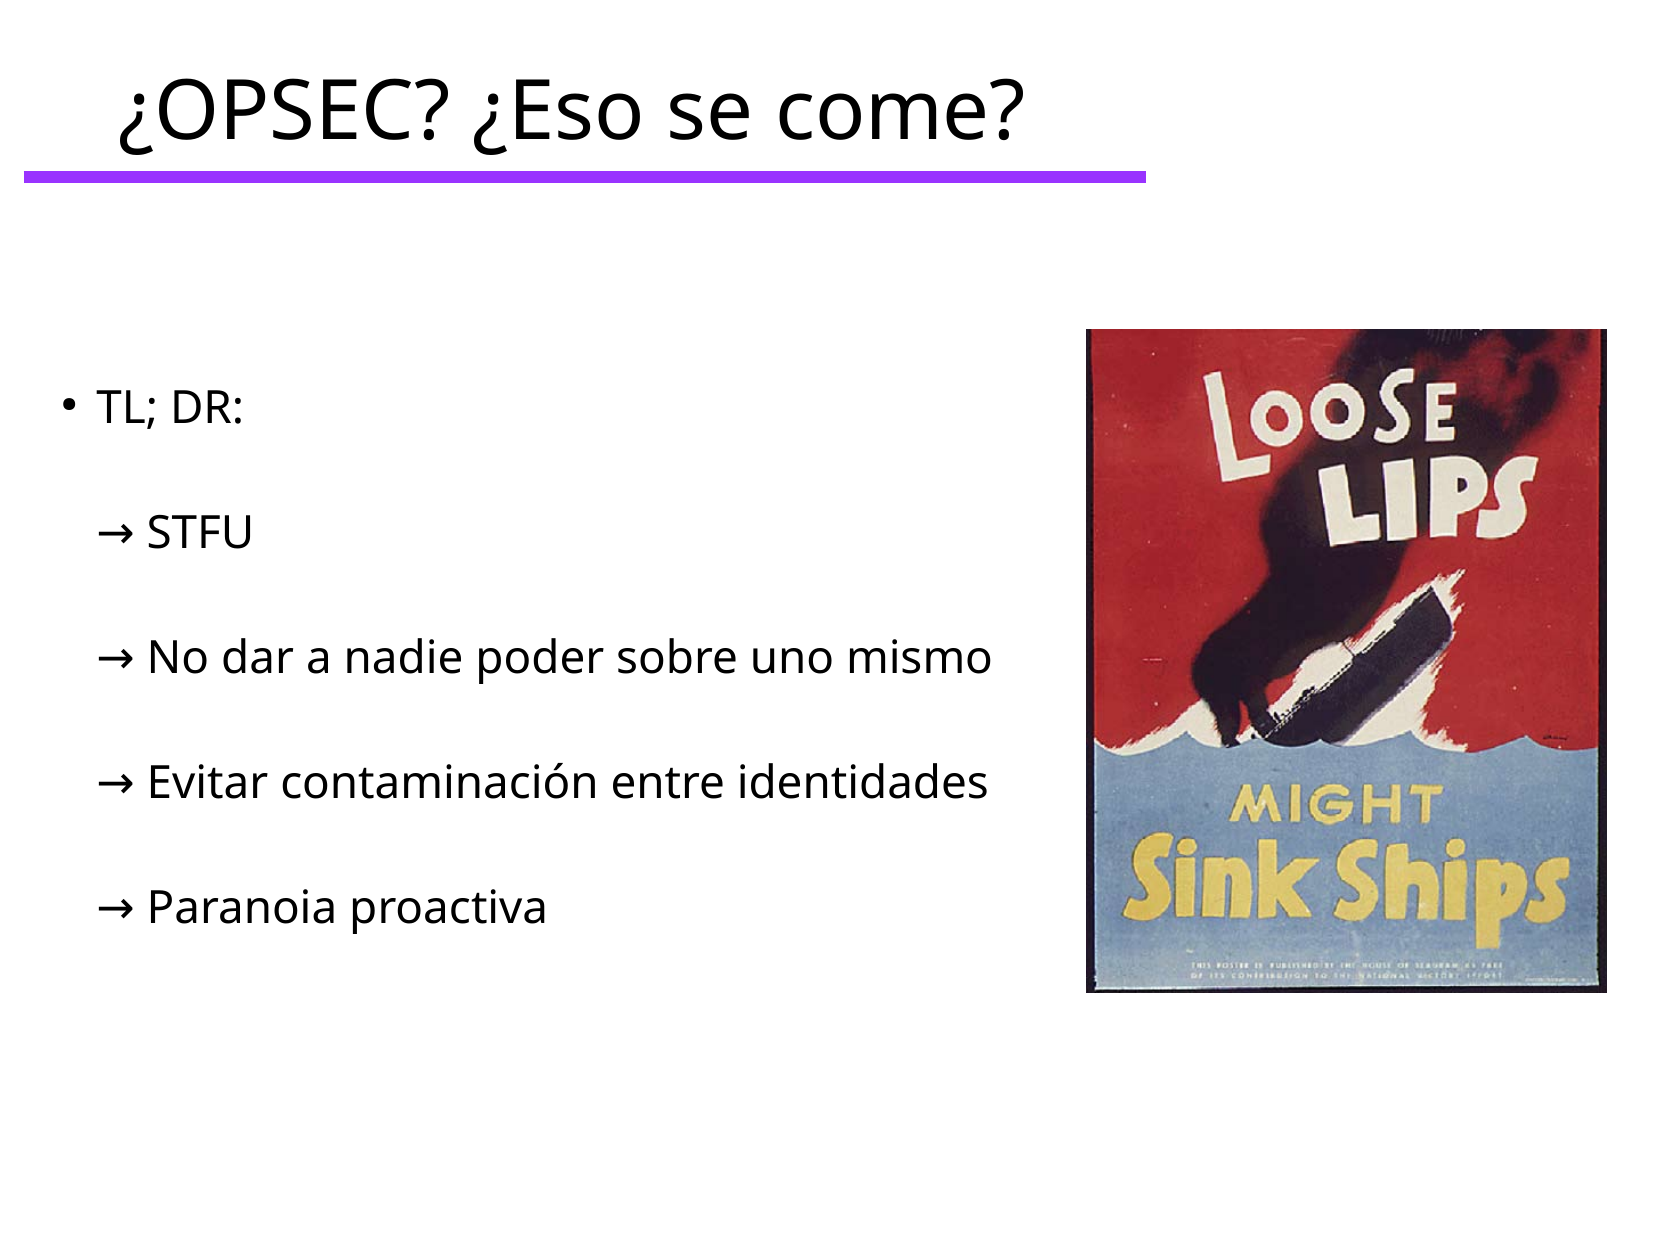

# ¿OPSEC? ¿Eso se come?
TL; DR:
→ STFU
→ No dar a nadie poder sobre uno mismo
→ Evitar contaminación entre identidades
→ Paranoia proactiva